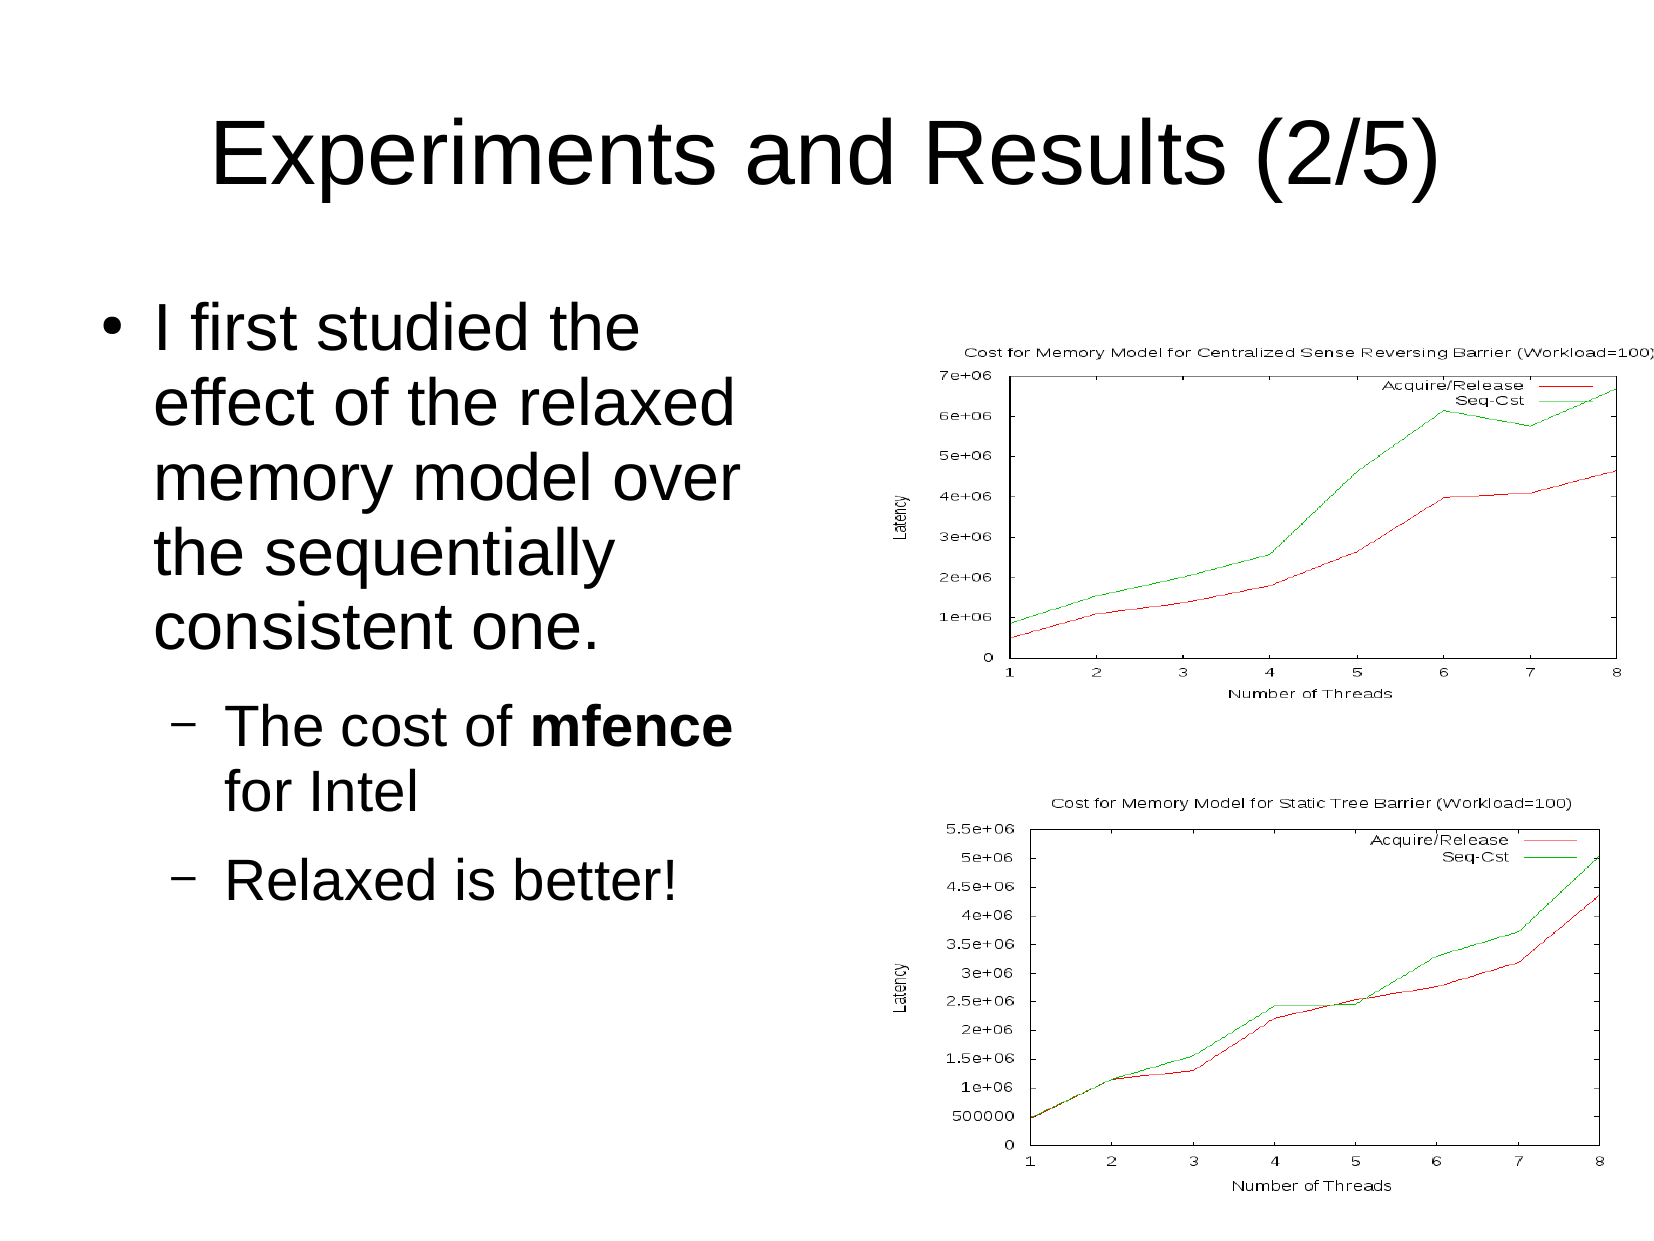

# Experiments and Results (2/5)
I first studied the effect of the relaxed memory model over the sequentially consistent one.
The cost of mfence for Intel
Relaxed is better!